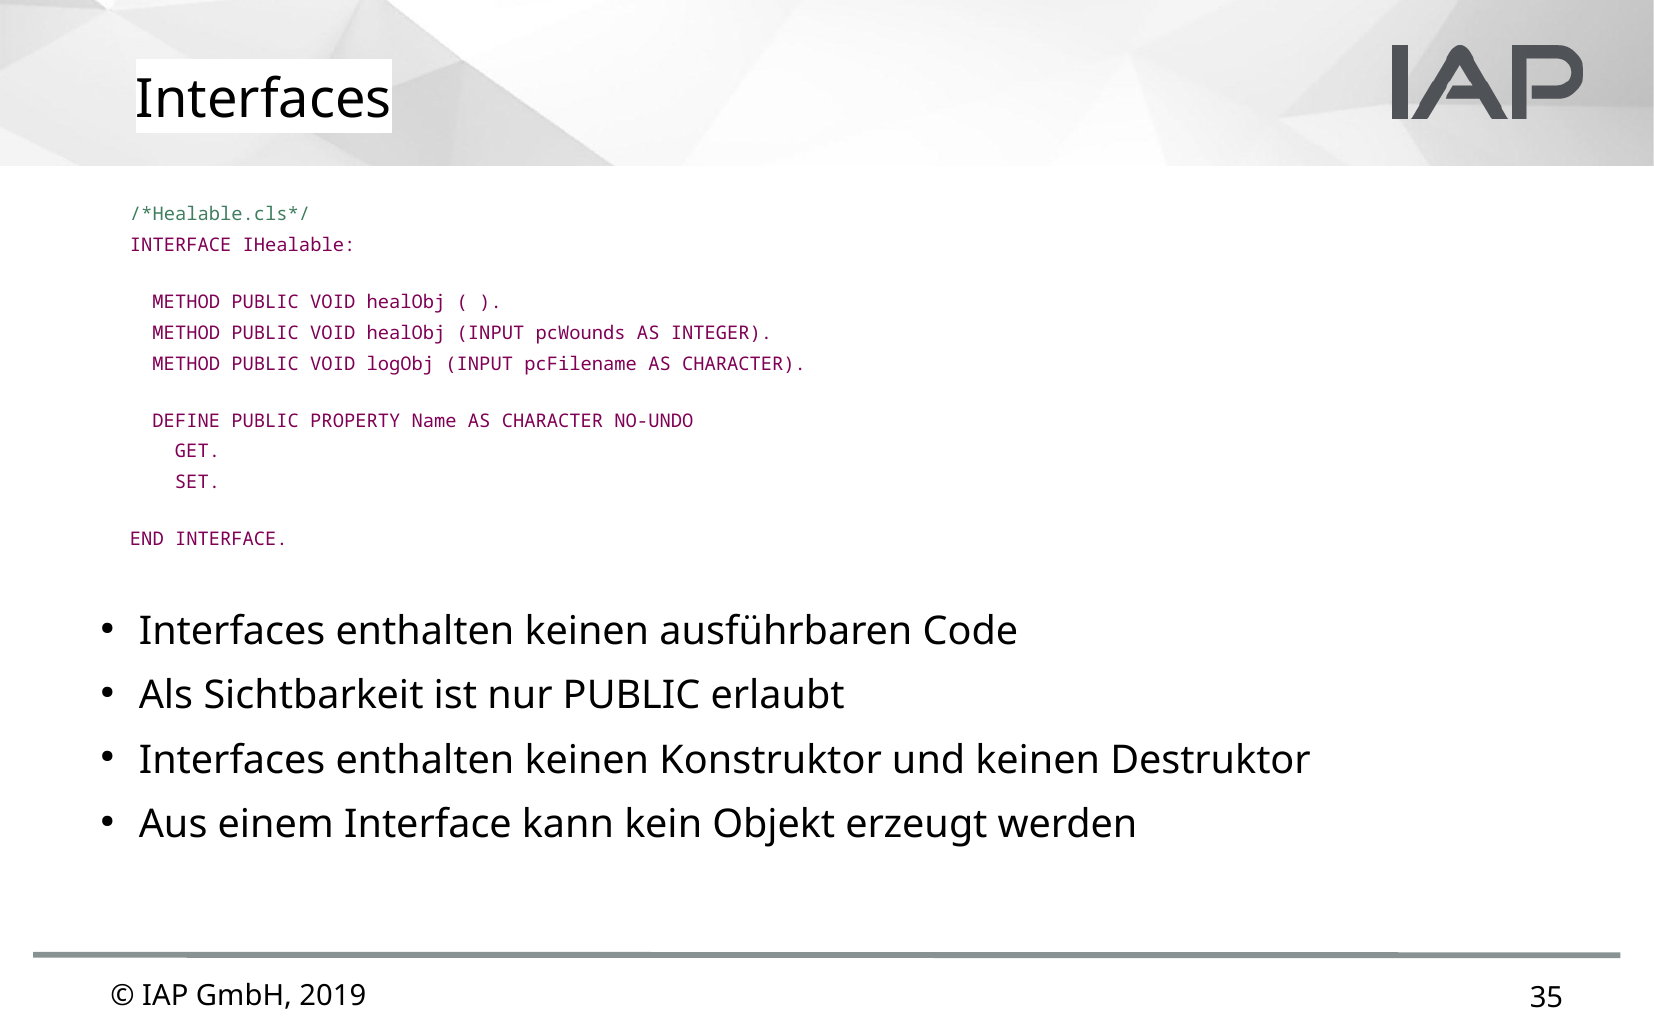

# Interfaces
/*Healable.cls*/
INTERFACE IHealable:
 METHOD PUBLIC VOID healObj ( ).
 METHOD PUBLIC VOID healObj (INPUT pcWounds AS INTEGER).
 METHOD PUBLIC VOID logObj (INPUT pcFilename AS CHARACTER).
 DEFINE PUBLIC PROPERTY Name AS CHARACTER NO-UNDO
 GET.
 SET.
END INTERFACE.
Interfaces enthalten keinen ausführbaren Code
Als Sichtbarkeit ist nur PUBLIC erlaubt
Interfaces enthalten keinen Konstruktor und keinen Destruktor
Aus einem Interface kann kein Objekt erzeugt werden
© IAP GmbH, 2019
35